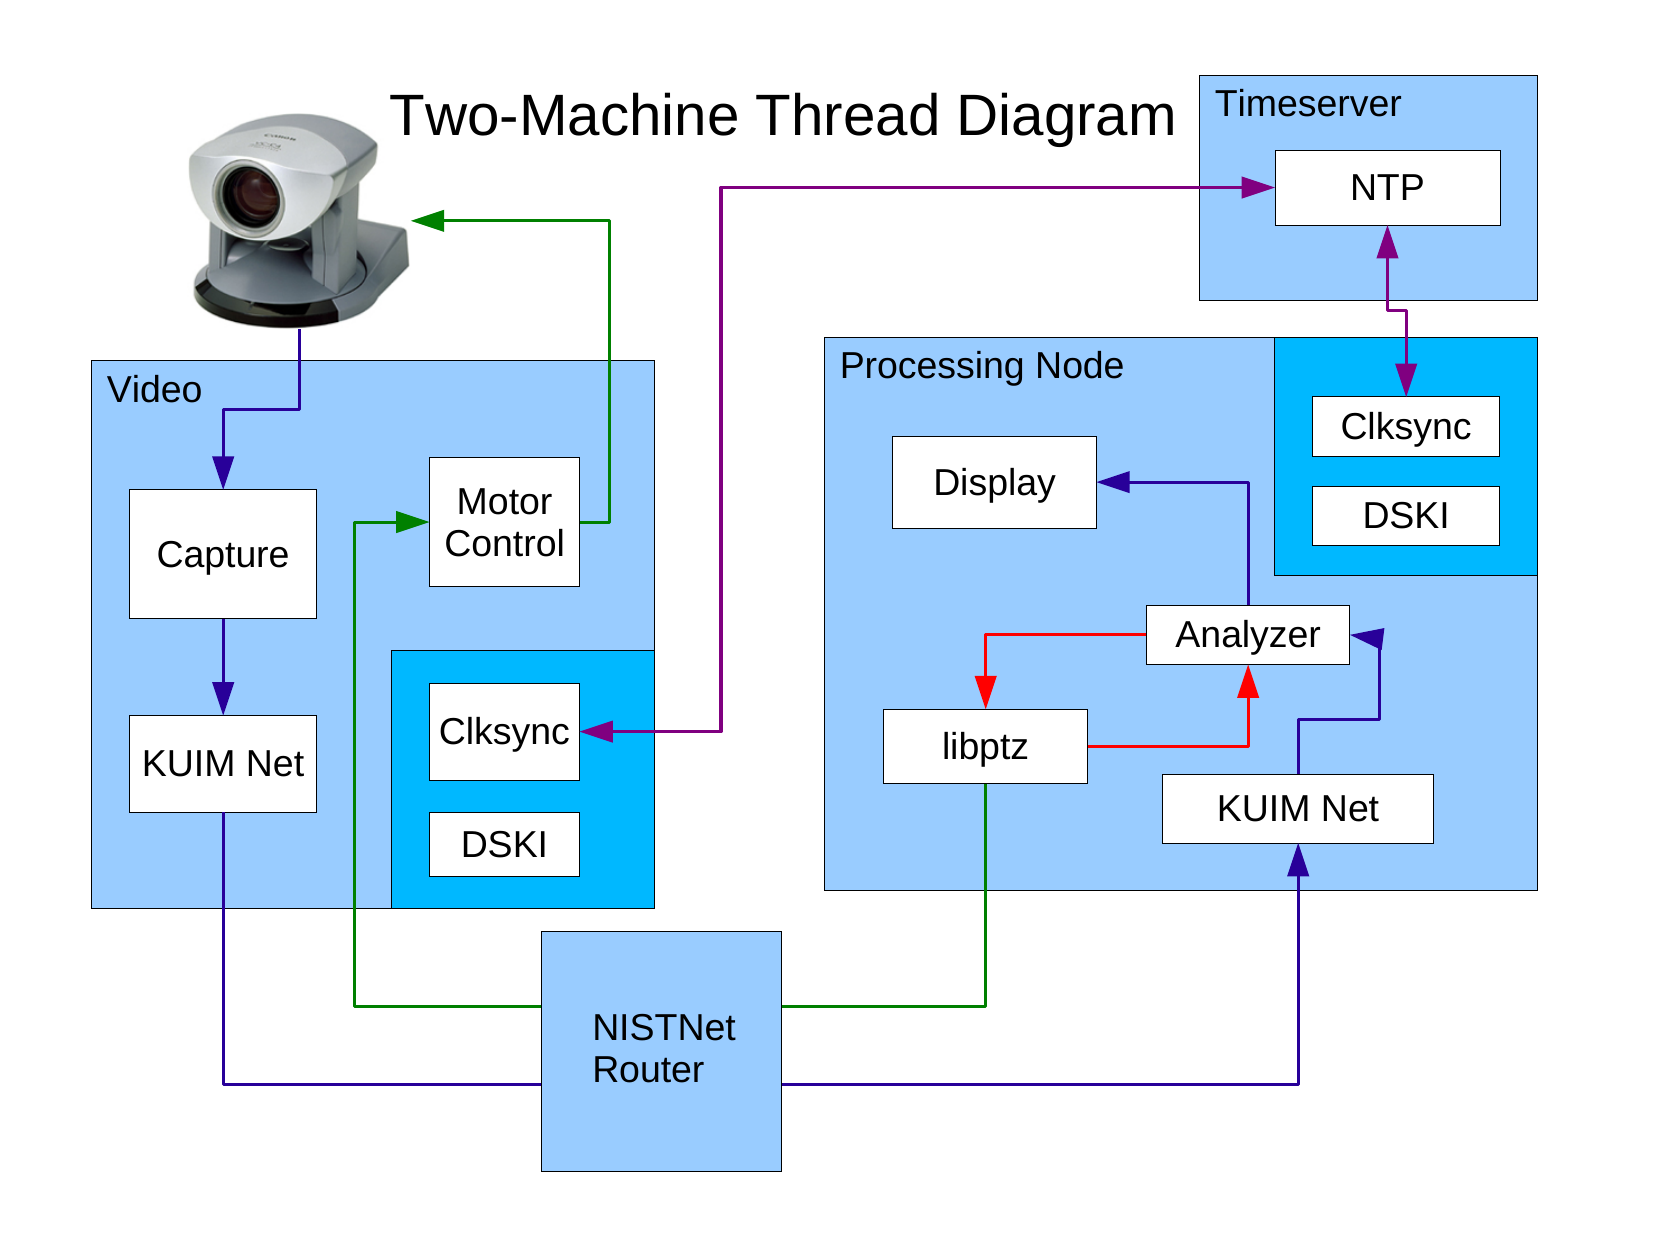

Two-Machine Thread Diagram
Timeserver
NTP
Processing Node
Video
Clksync
Display
Motor
Control
DSKI
Capture
Analyzer
Clksync
libptz
KUIM Net
KUIM Net
DSKI
NISTNet
Router